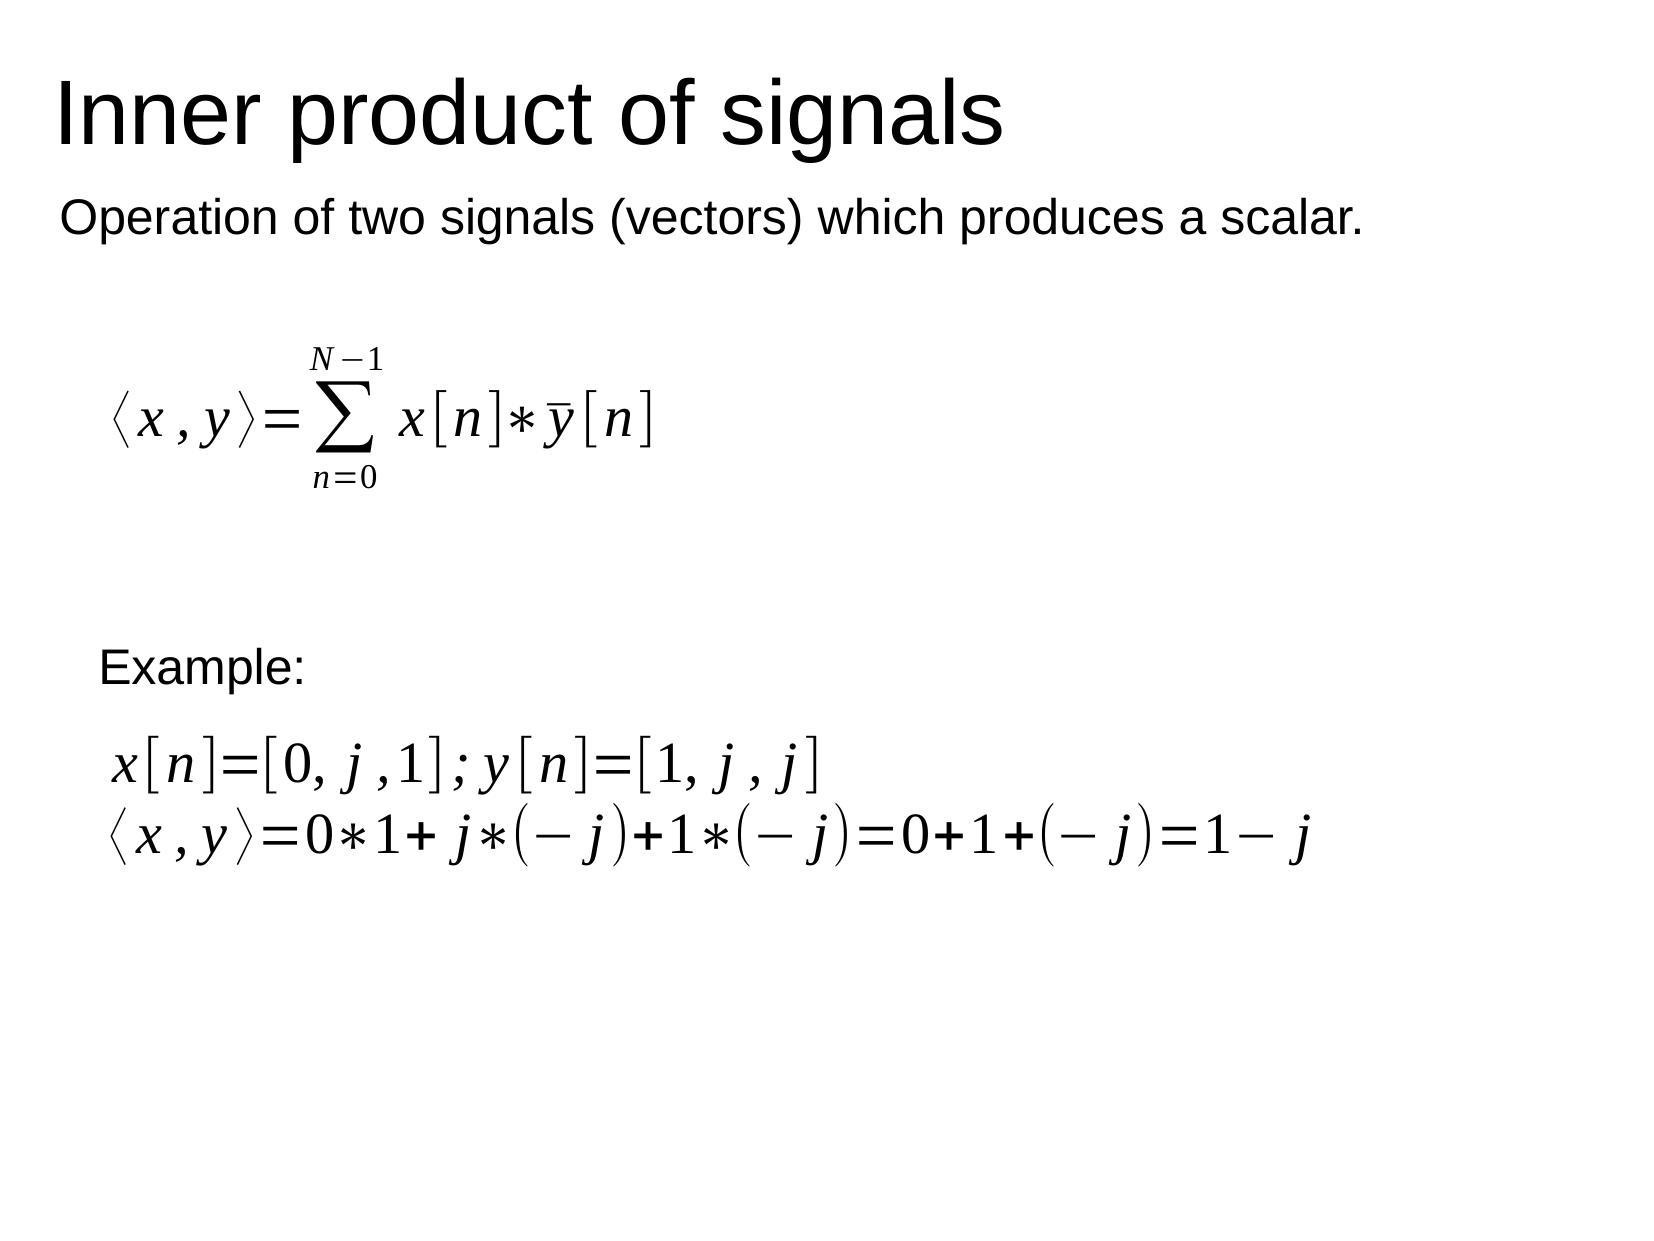

# Inner product of signals
Operation of two signals (vectors) which produces a scalar.
Example: